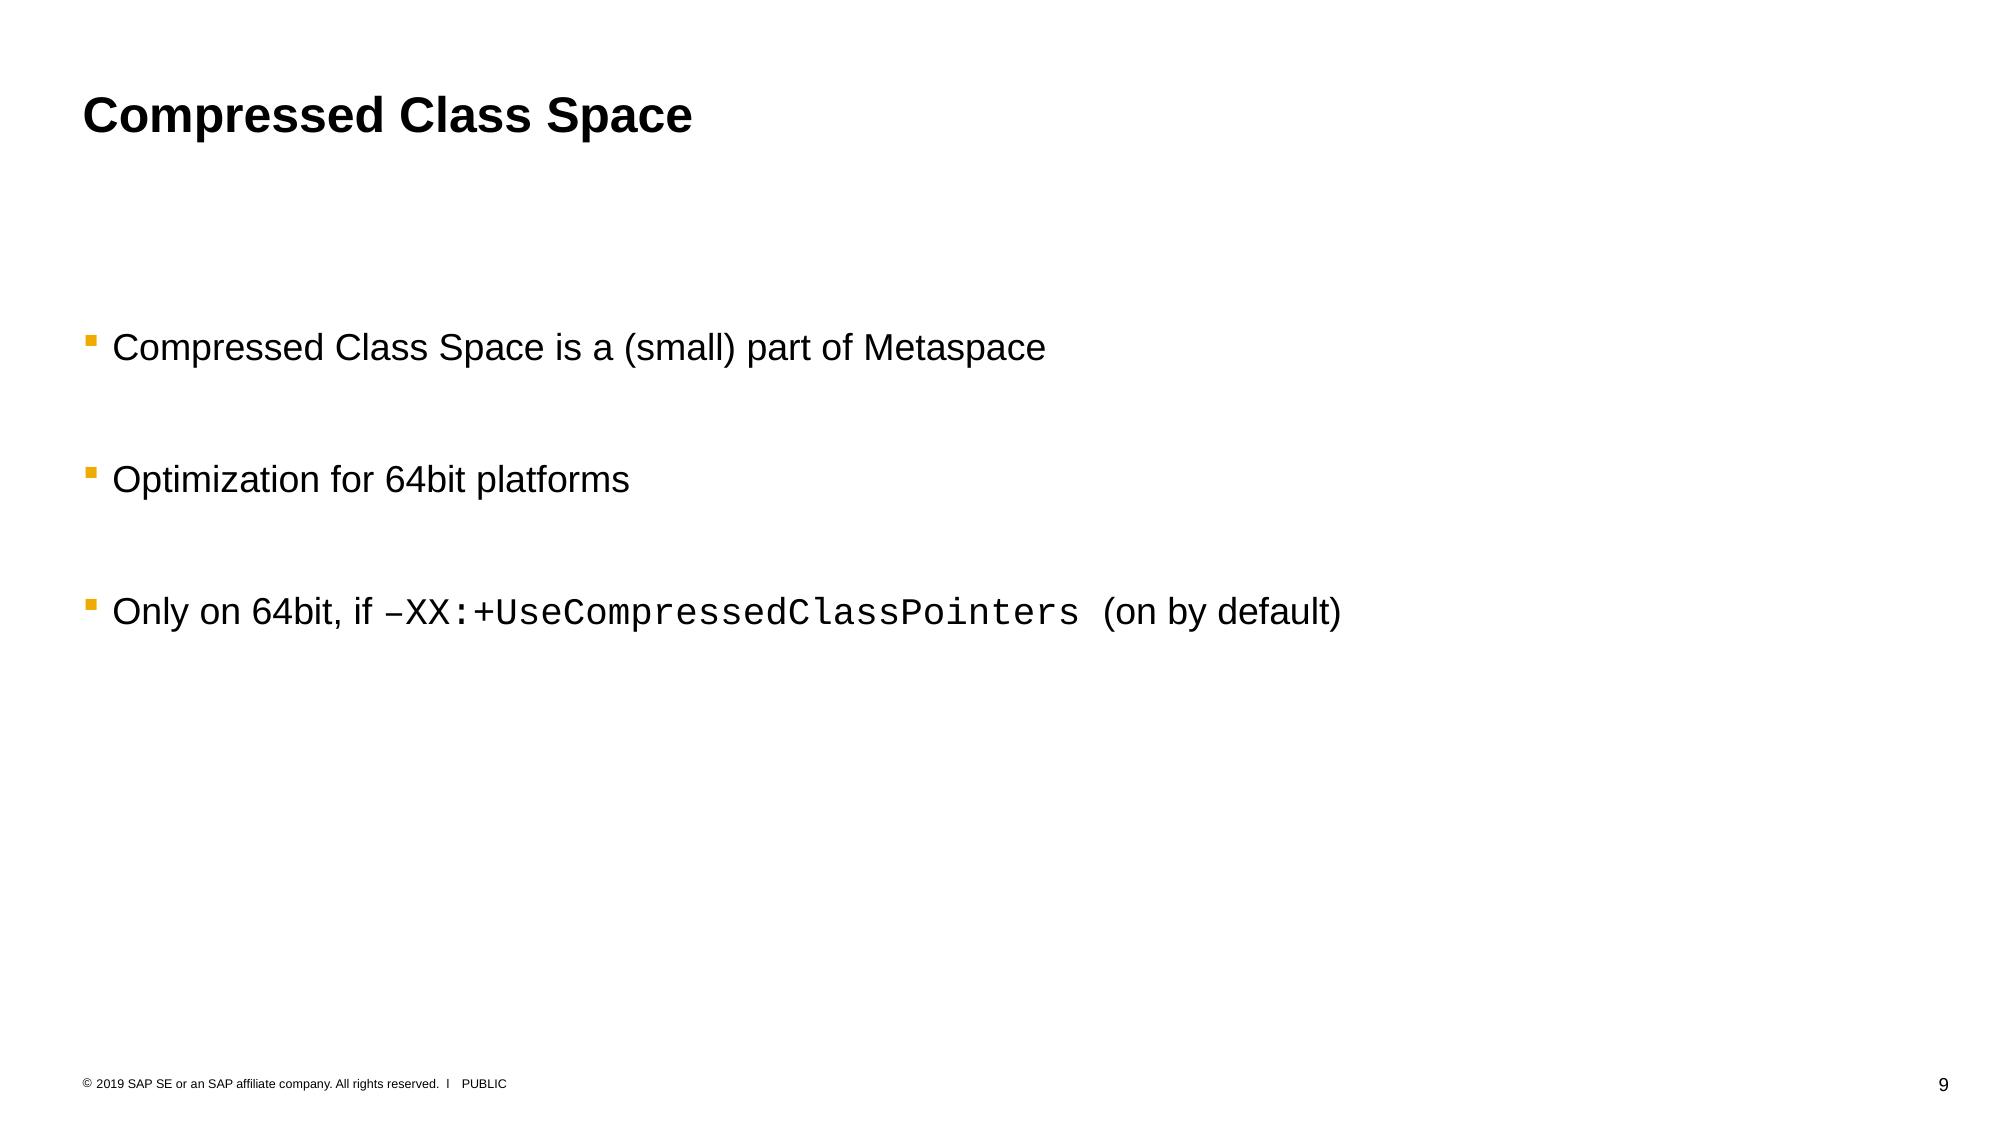

Compressed Class Space
# Compressed Class Space is a (small) part of Metaspace
Optimization for 64bit platforms
Only on 64bit, if –XX:+UseCompressedClassPointers (on by default)